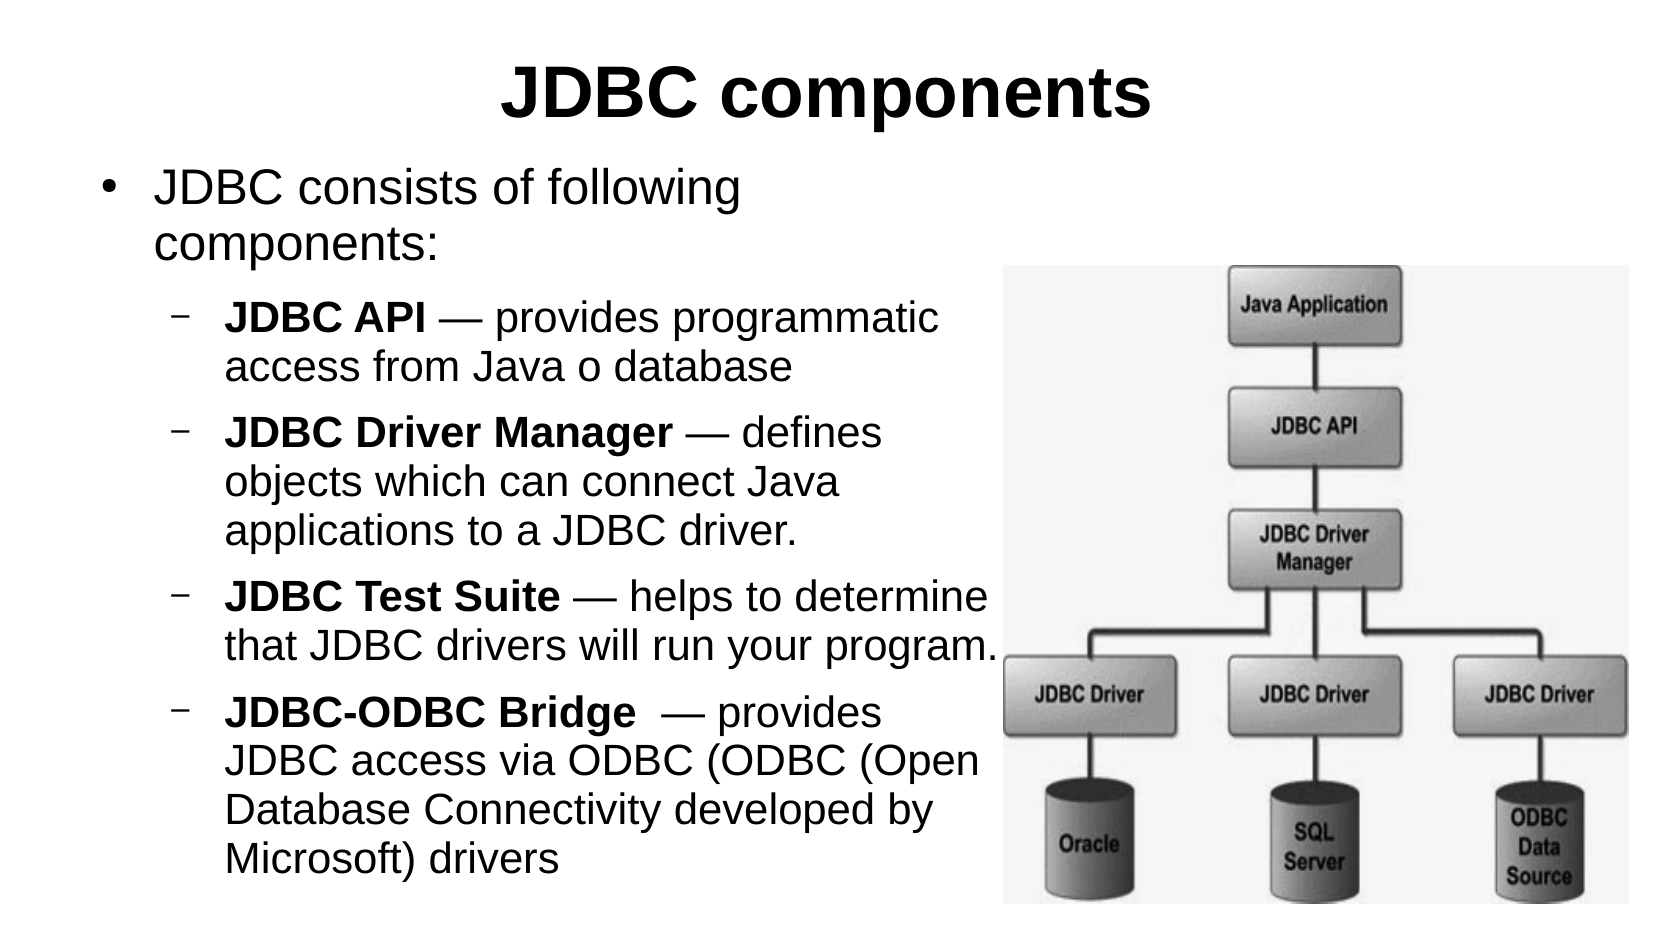

# JDBC components
JDBC consists of following components:
JDBC API — provides programmatic access from Java o database
JDBC Driver Manager — defines objects which can connect Java applications to a JDBC driver.
JDBC Test Suite — helps to determine that JDBC drivers will run your program.
JDBC-ODBC Bridge — provides JDBC access via ODBC (ODBC (Open Database Connectivity developed by Microsoft) drivers